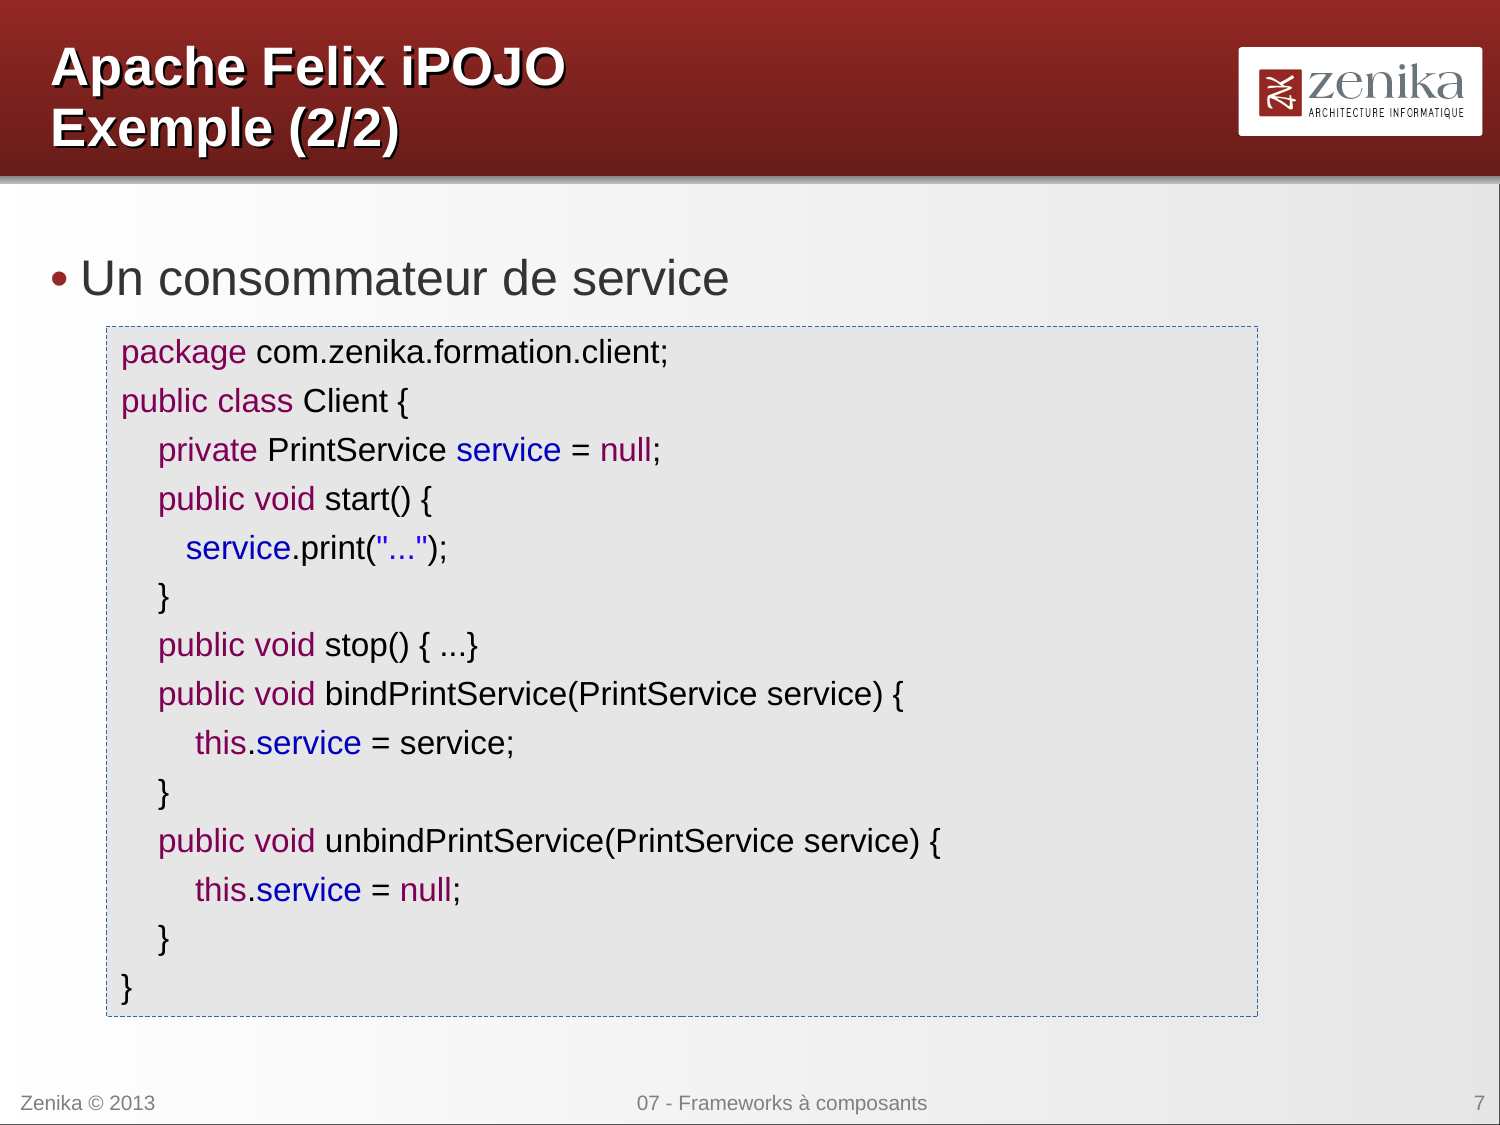

# Apache Felix iPOJO Exemple (2/2)
Un consommateur de service
package com.zenika.formation.client;
public class Client {
 private PrintService service = null;
 public void start() {
 service.print("...");
 }
 public void stop() { ...}
 public void bindPrintService(PrintService service) {
 this.service = service;
 }
 public void unbindPrintService(PrintService service) {
 this.service = null;
 }
}